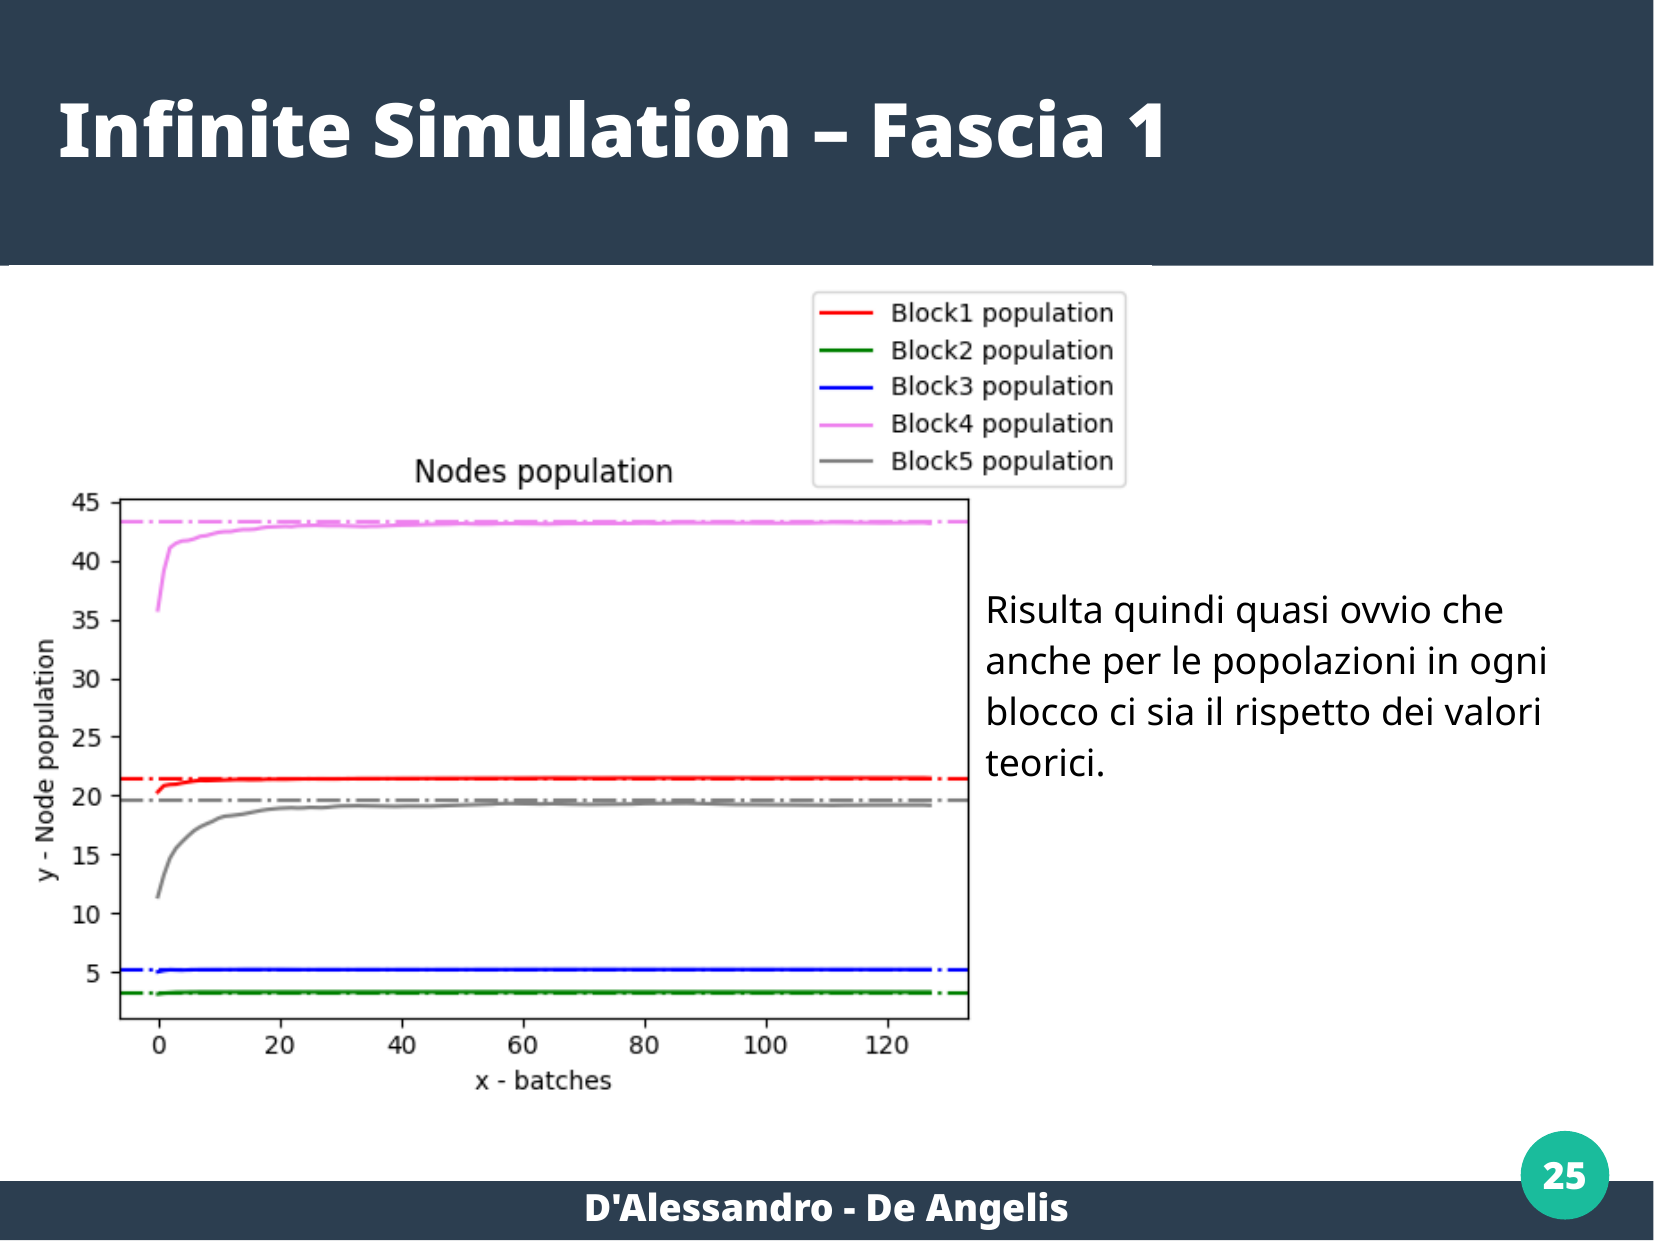

# Infinite Simulation – Fascia 1
Risulta quindi quasi ovvio che anche per le popolazioni in ogni blocco ci sia il rispetto dei valori teorici.
25
D'Alessandro - De Angelis